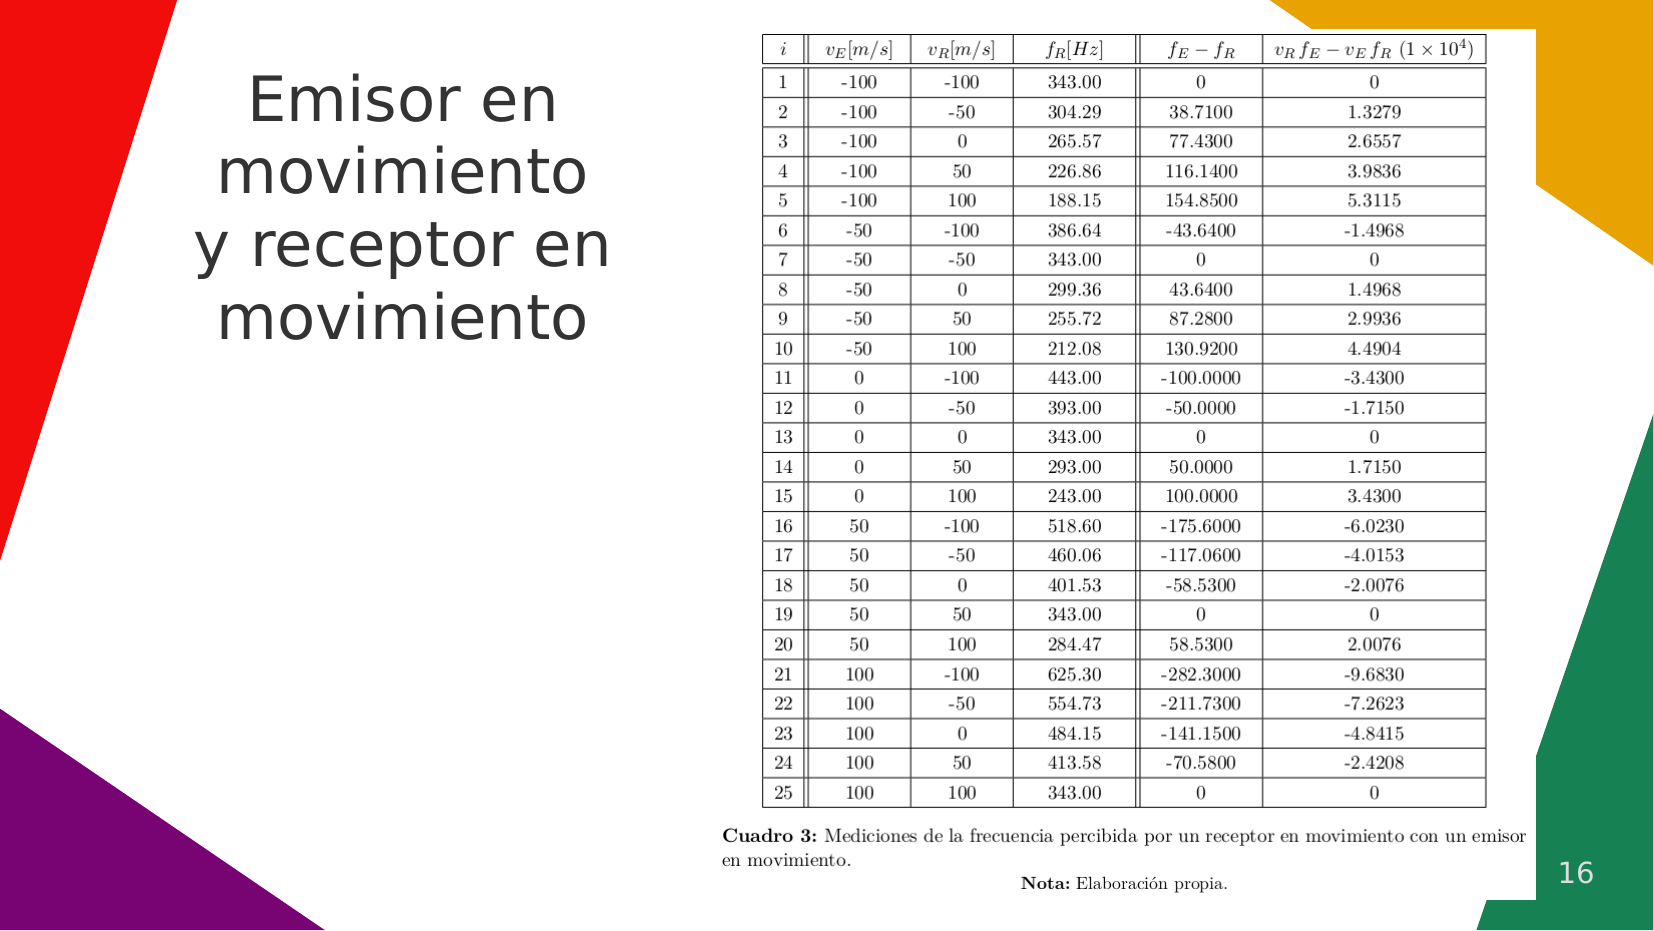

# Emisor en movimiento y receptor en movimiento
16